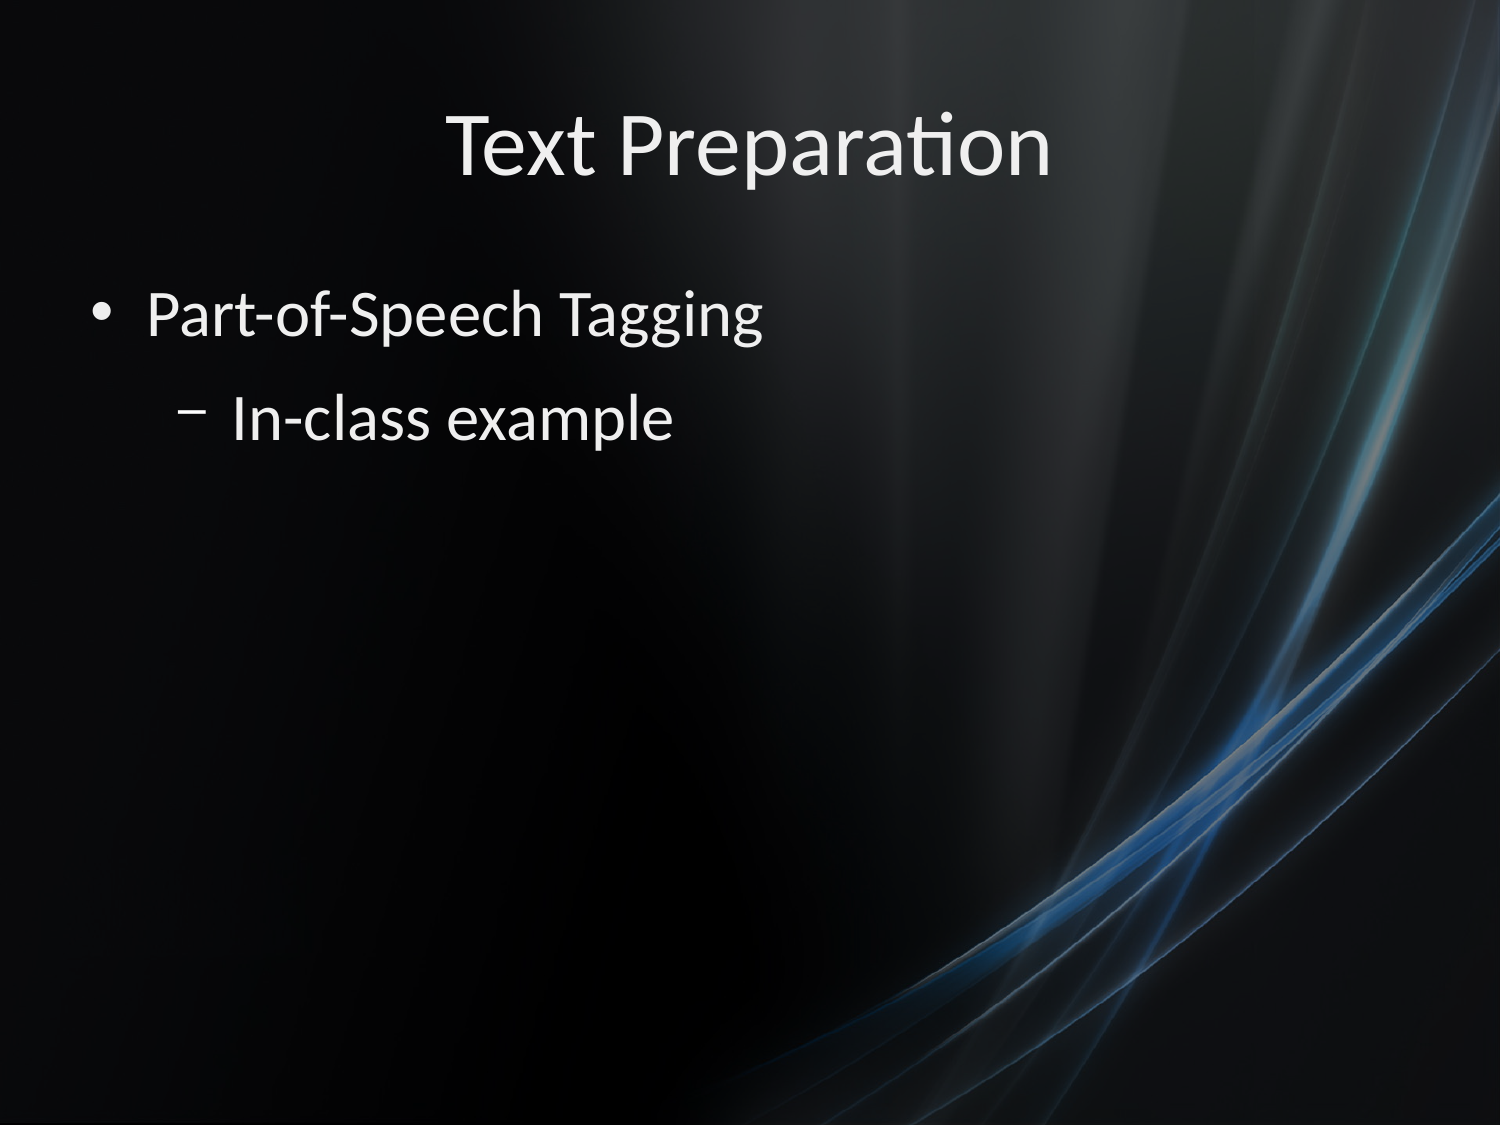

# Text Preparation
Part-of-Speech Tagging
In-class example